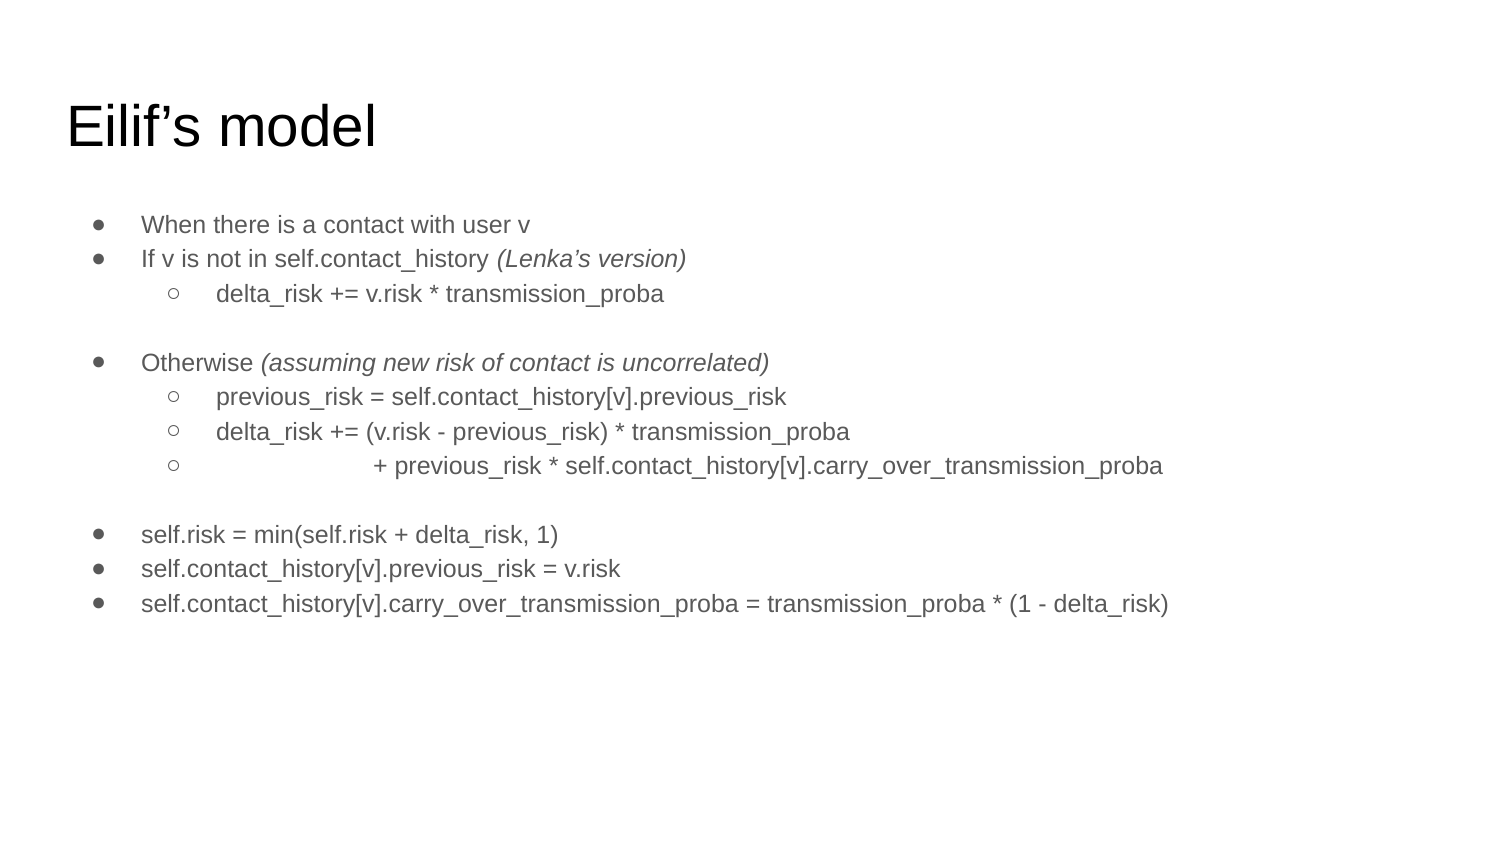

# Eilif’s model
When there is a contact with user v
If v is not in self.contact_history (Lenka’s version)
delta_risk += v.risk * transmission_proba
Otherwise (assuming new risk of contact is uncorrelated)
previous_risk = self.contact_history[v].previous_risk
delta_risk += (v.risk - previous_risk) * transmission_proba
		 + previous_risk * self.contact_history[v].carry_over_transmission_proba
self.risk = min(self.risk + delta_risk, 1)
self.contact_history[v].previous_risk = v.risk
self.contact_history[v].carry_over_transmission_proba = transmission_proba * (1 - delta_risk)